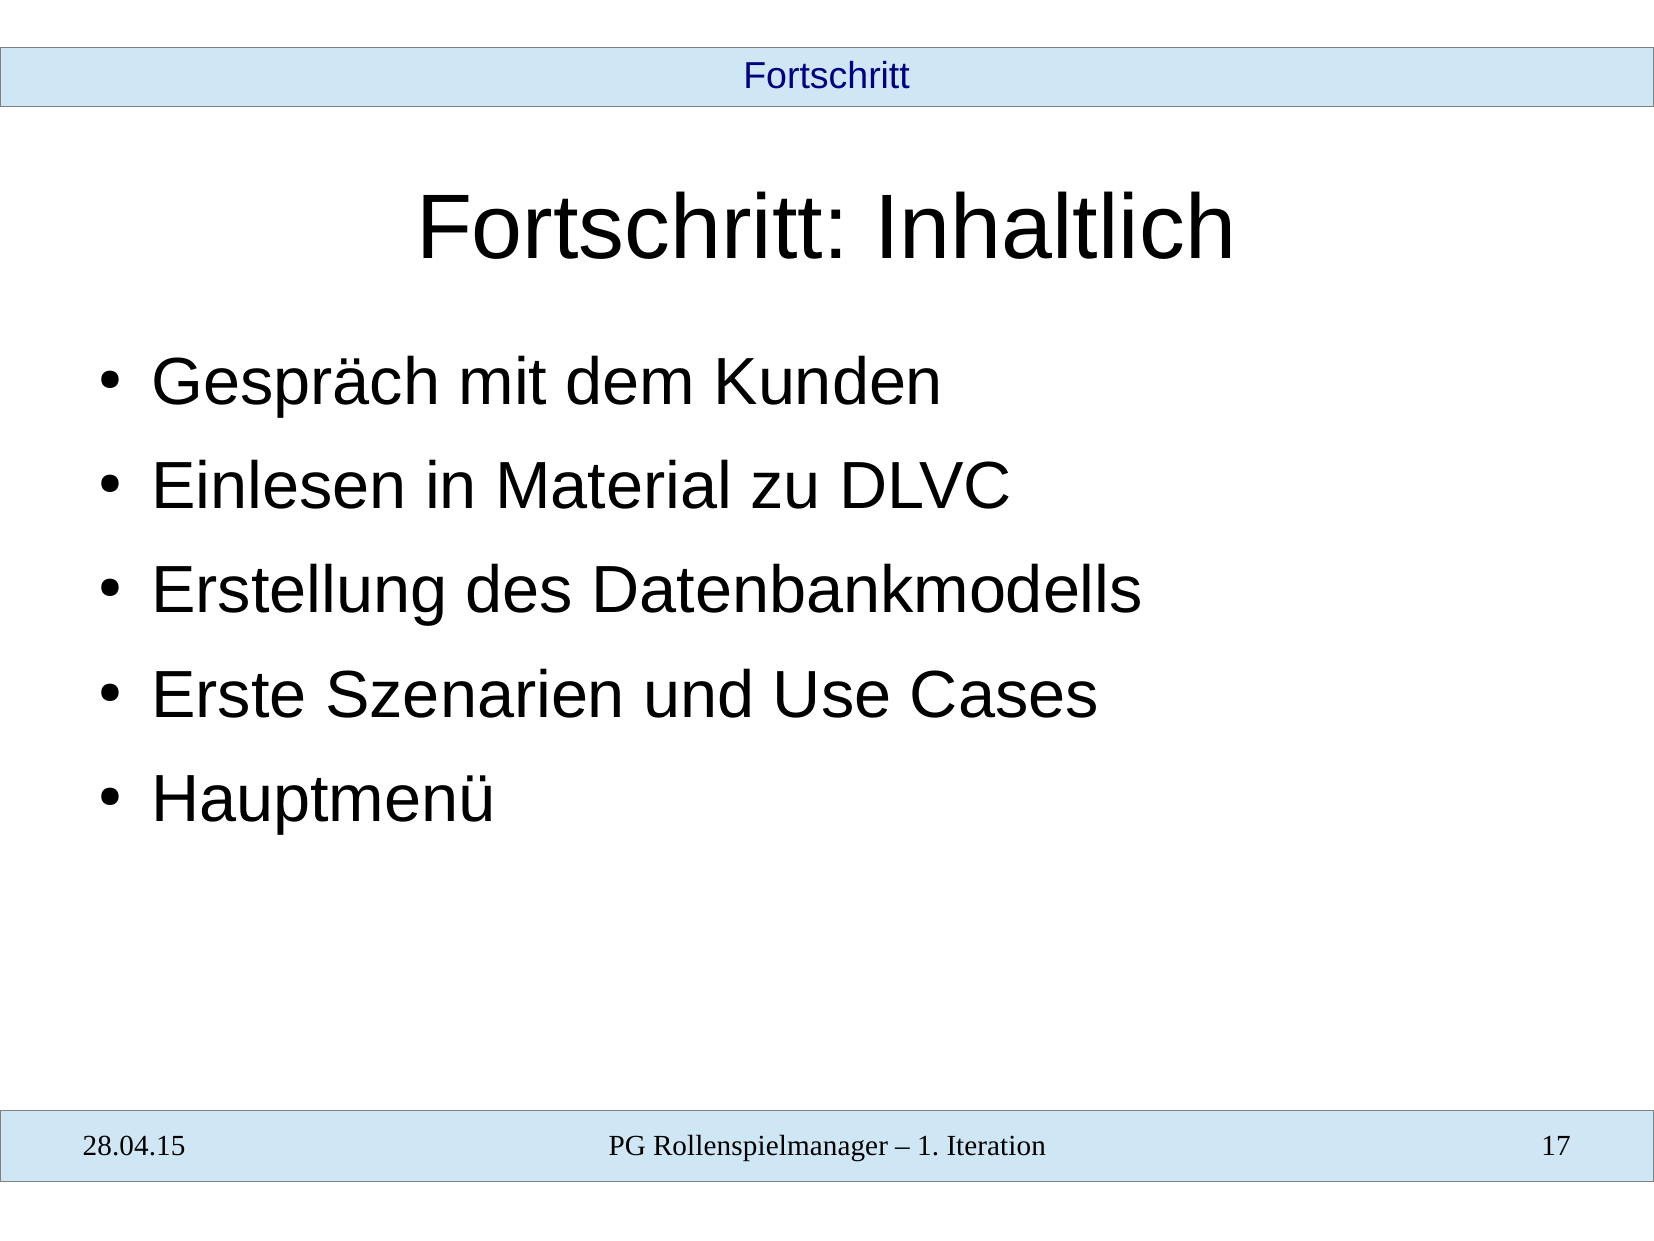

Fortschritt
# Fortschritt: Inhaltlich
Gespräch mit dem Kunden
Einlesen in Material zu DLVC
Erstellung des Datenbankmodells
Erste Szenarien und Use Cases
Hauptmenü
28.04.15
PG Rollenspielmanager - 1. Iteration
17